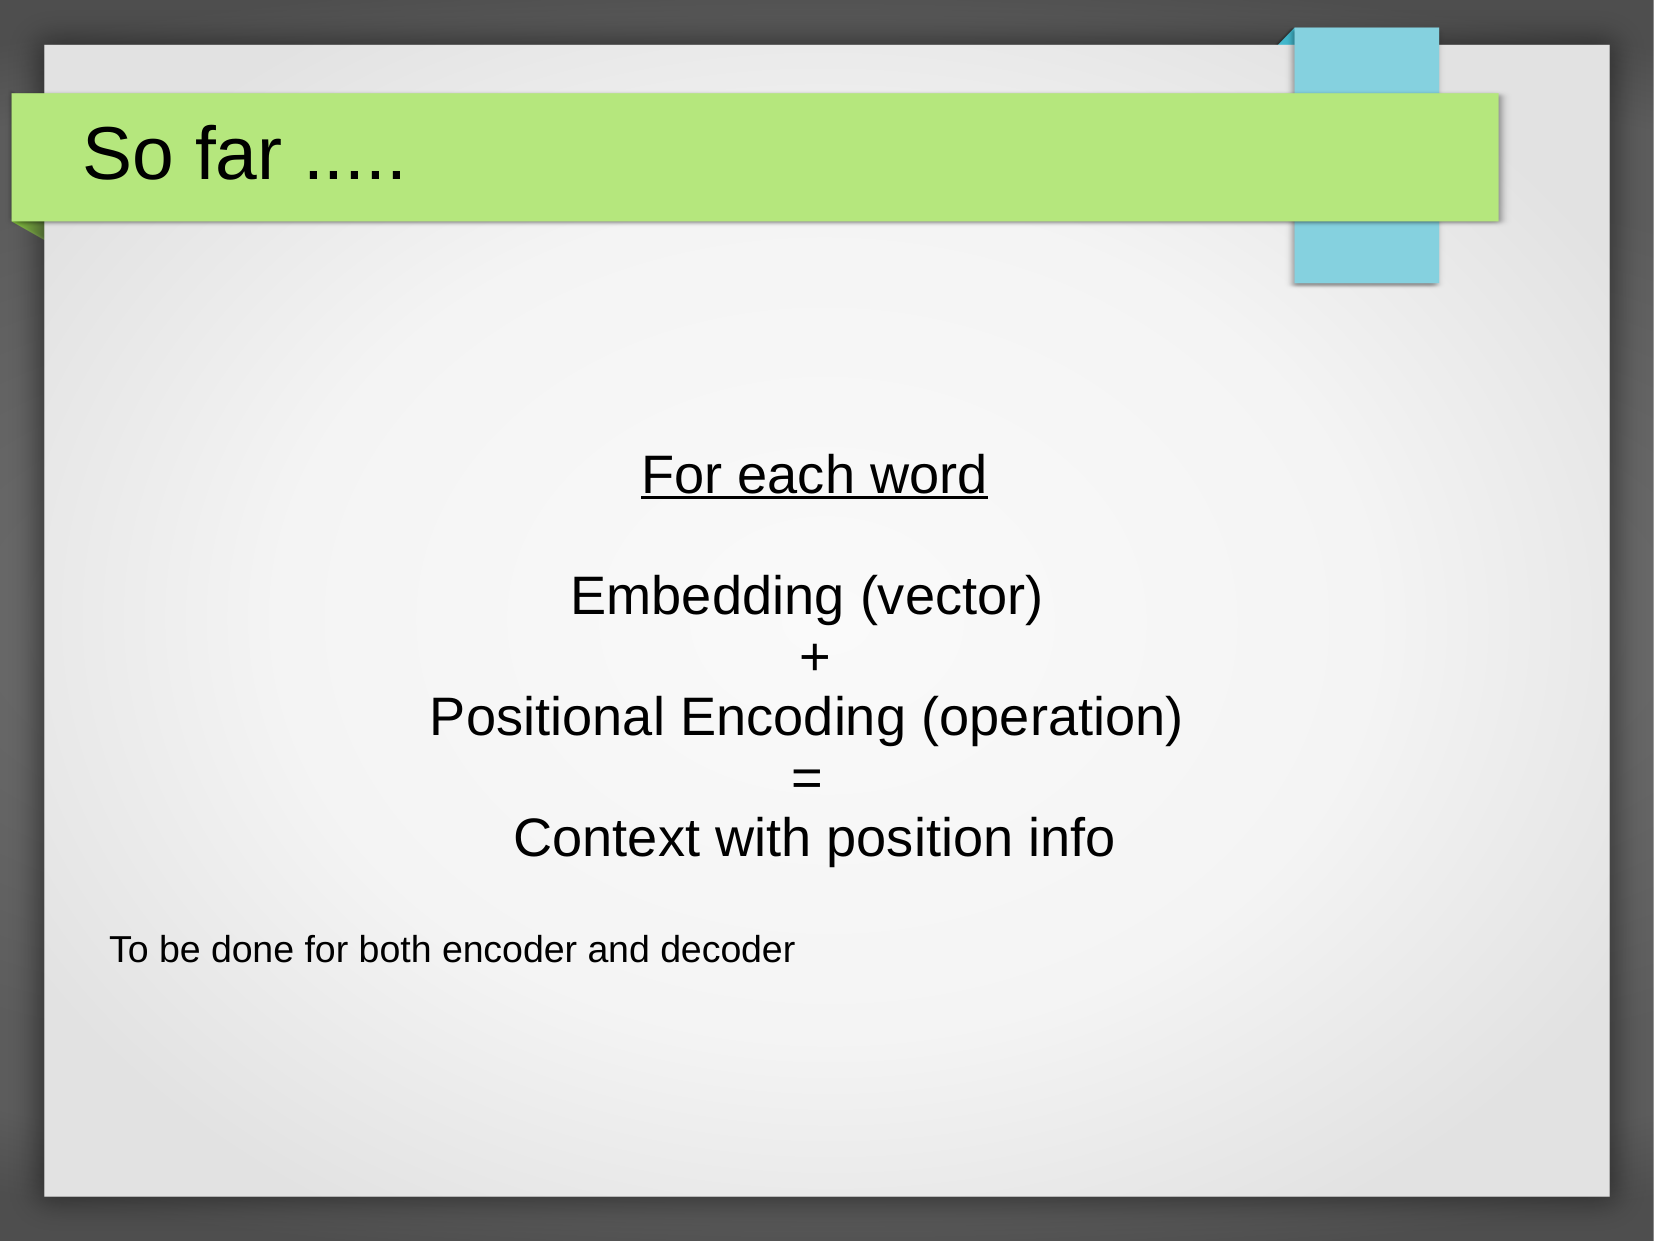

# So far .....
For each word
Embedding (vector)
+
Positional Encoding (operation)
=
Context with position info
To be done for both encoder and decoder